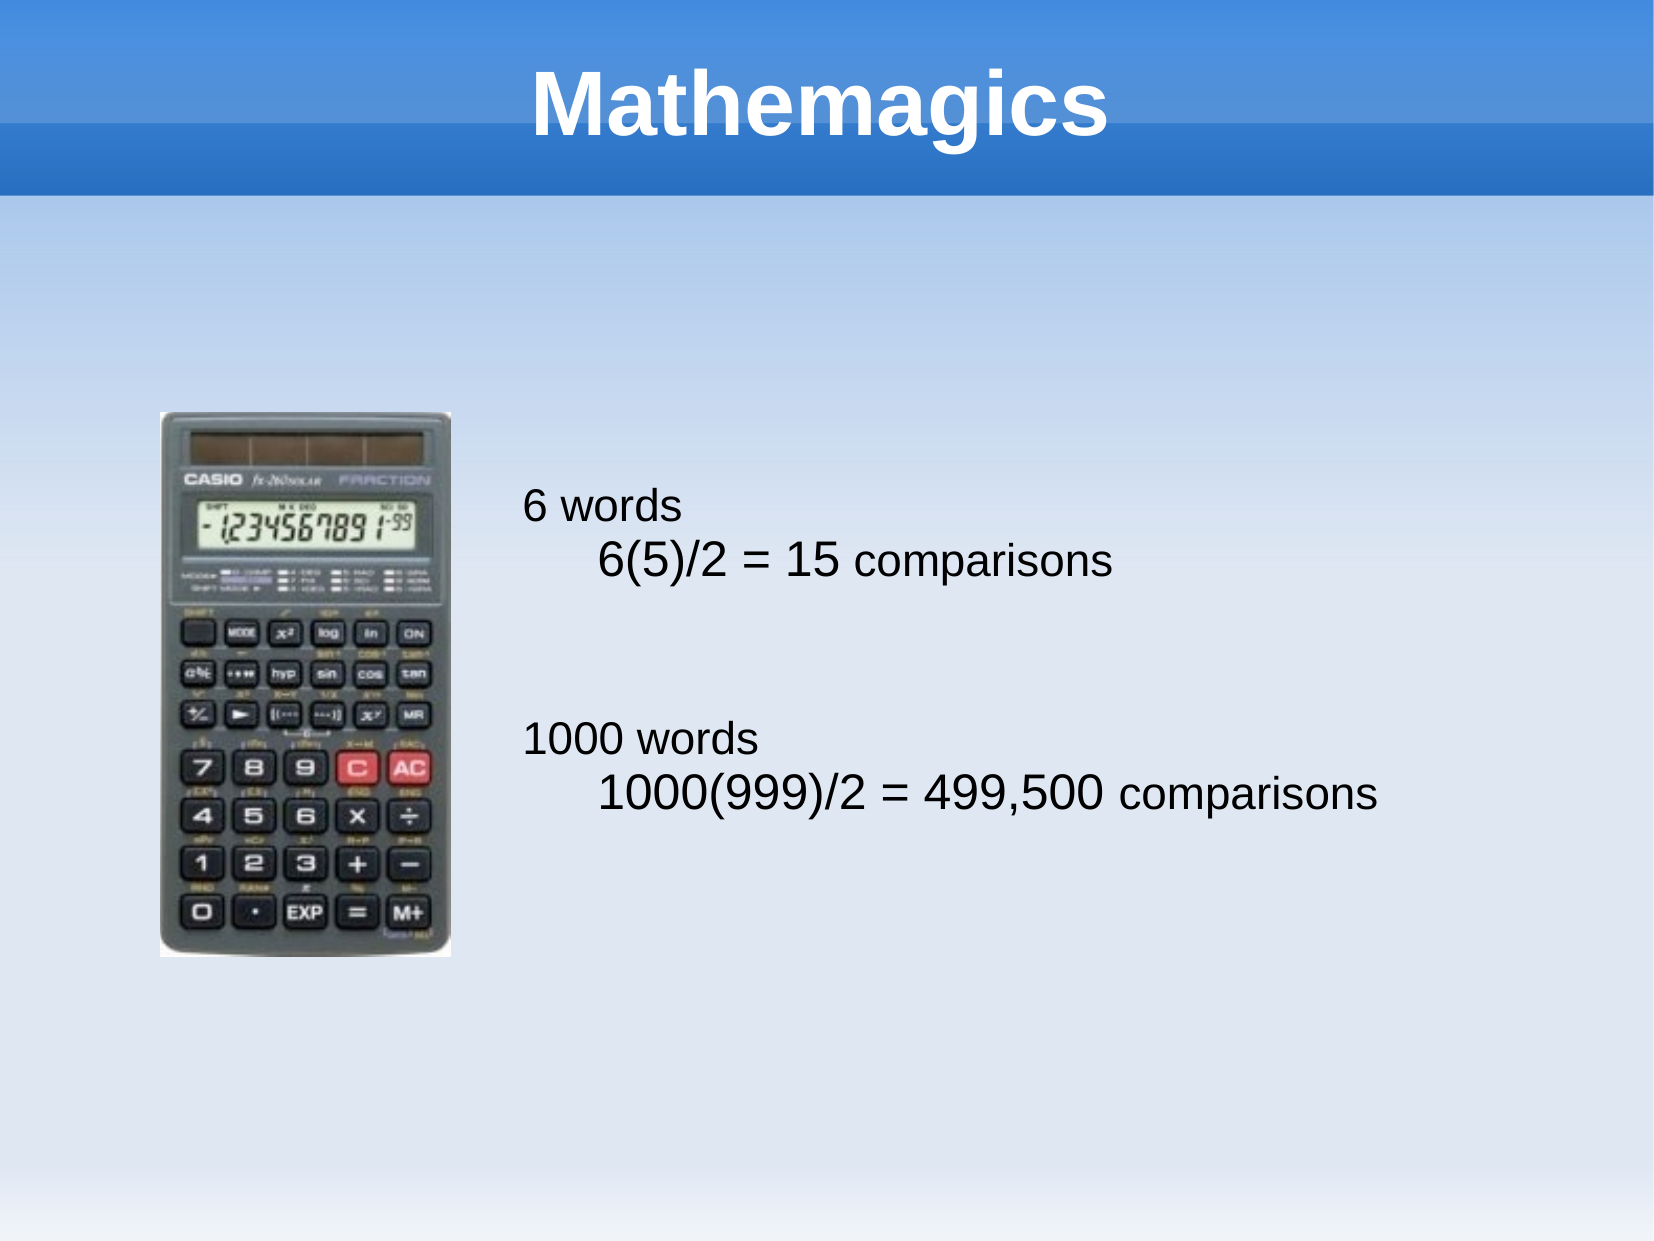

# Mathemagics
				6 words
					6(5)/2 = 15 comparisons
				1000 words
					1000(999)/2 = 499,500 comparisons